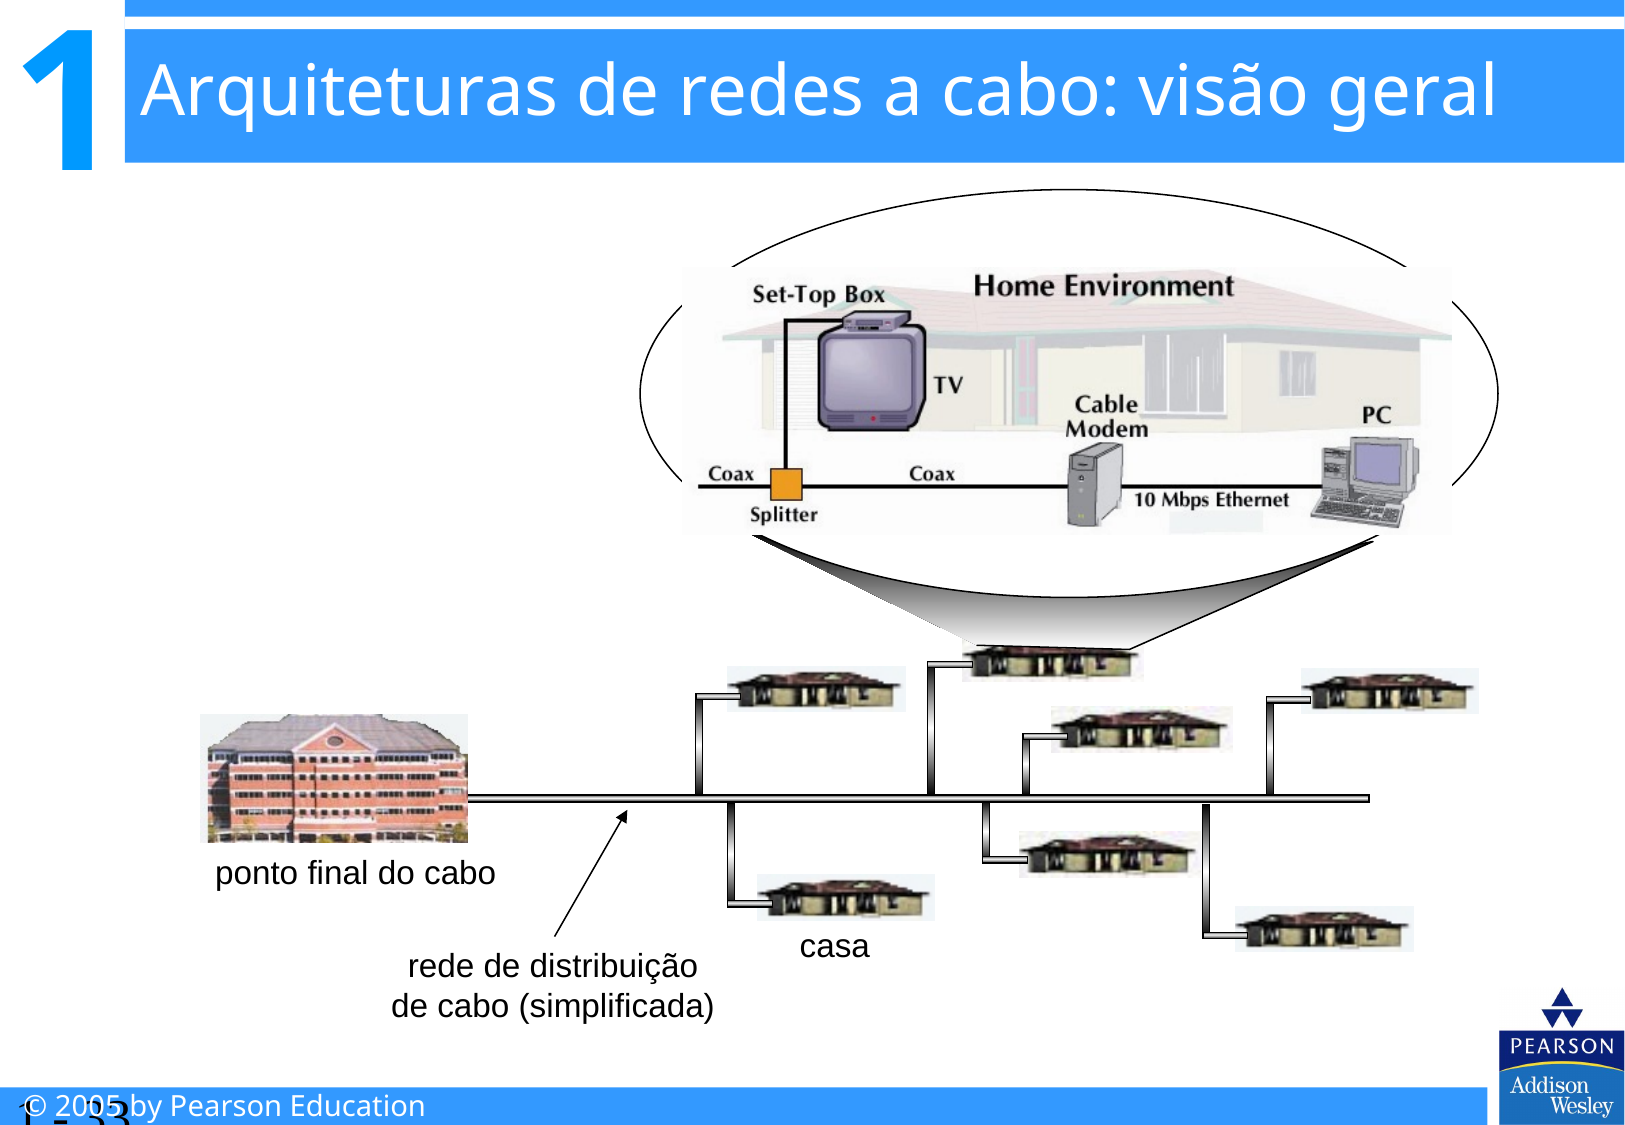

Arquiteturas de redes a cabo: visão geral
ponto final do cabo
casa
rede de distribuição
de cabo (simplificada)
33